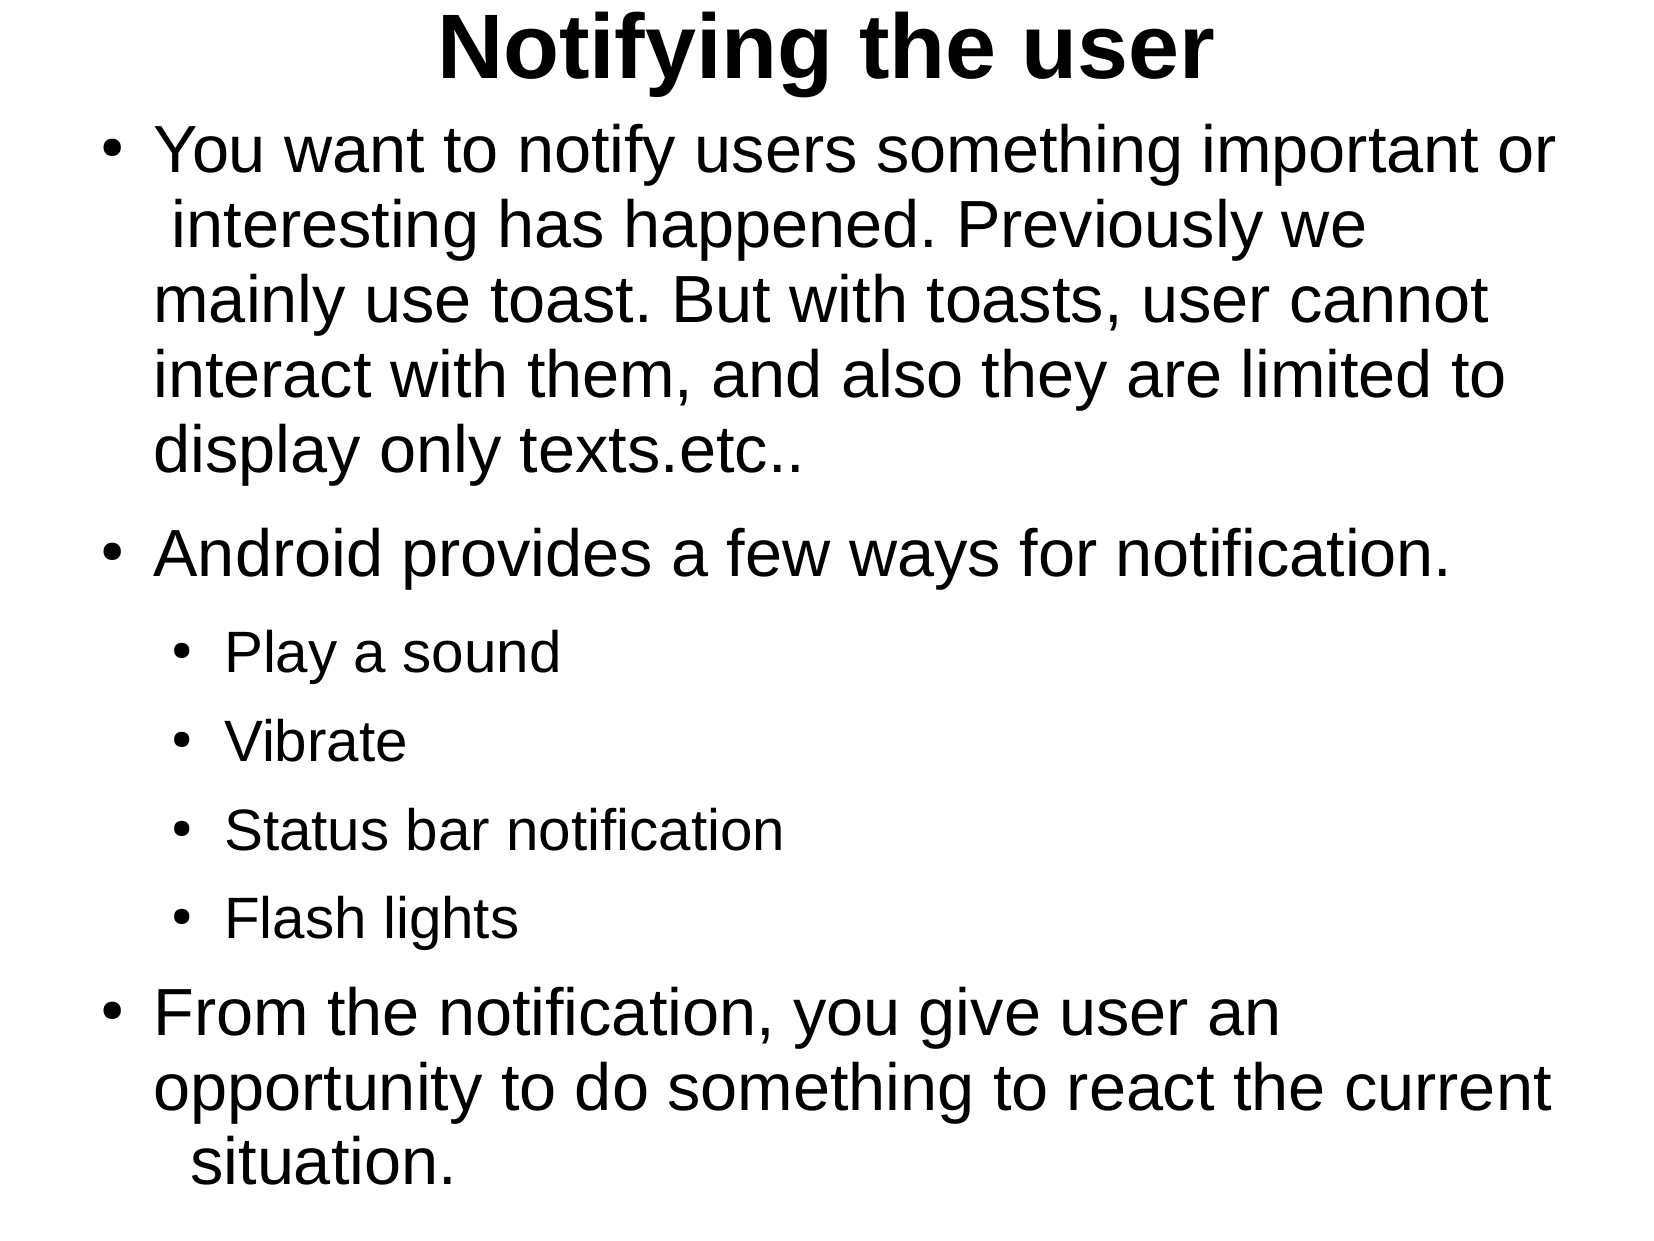

# Notifying the user
You want to notify users something important or interesting has happened. Previously we mainly use toast. But with toasts, user cannot interact with them, and also they are limited to display only texts.etc..
Android provides a few ways for notification.
Play a sound
Vibrate
Status bar notification
Flash lights
From the notification, you give user an opportunity to do something to react the current situation.